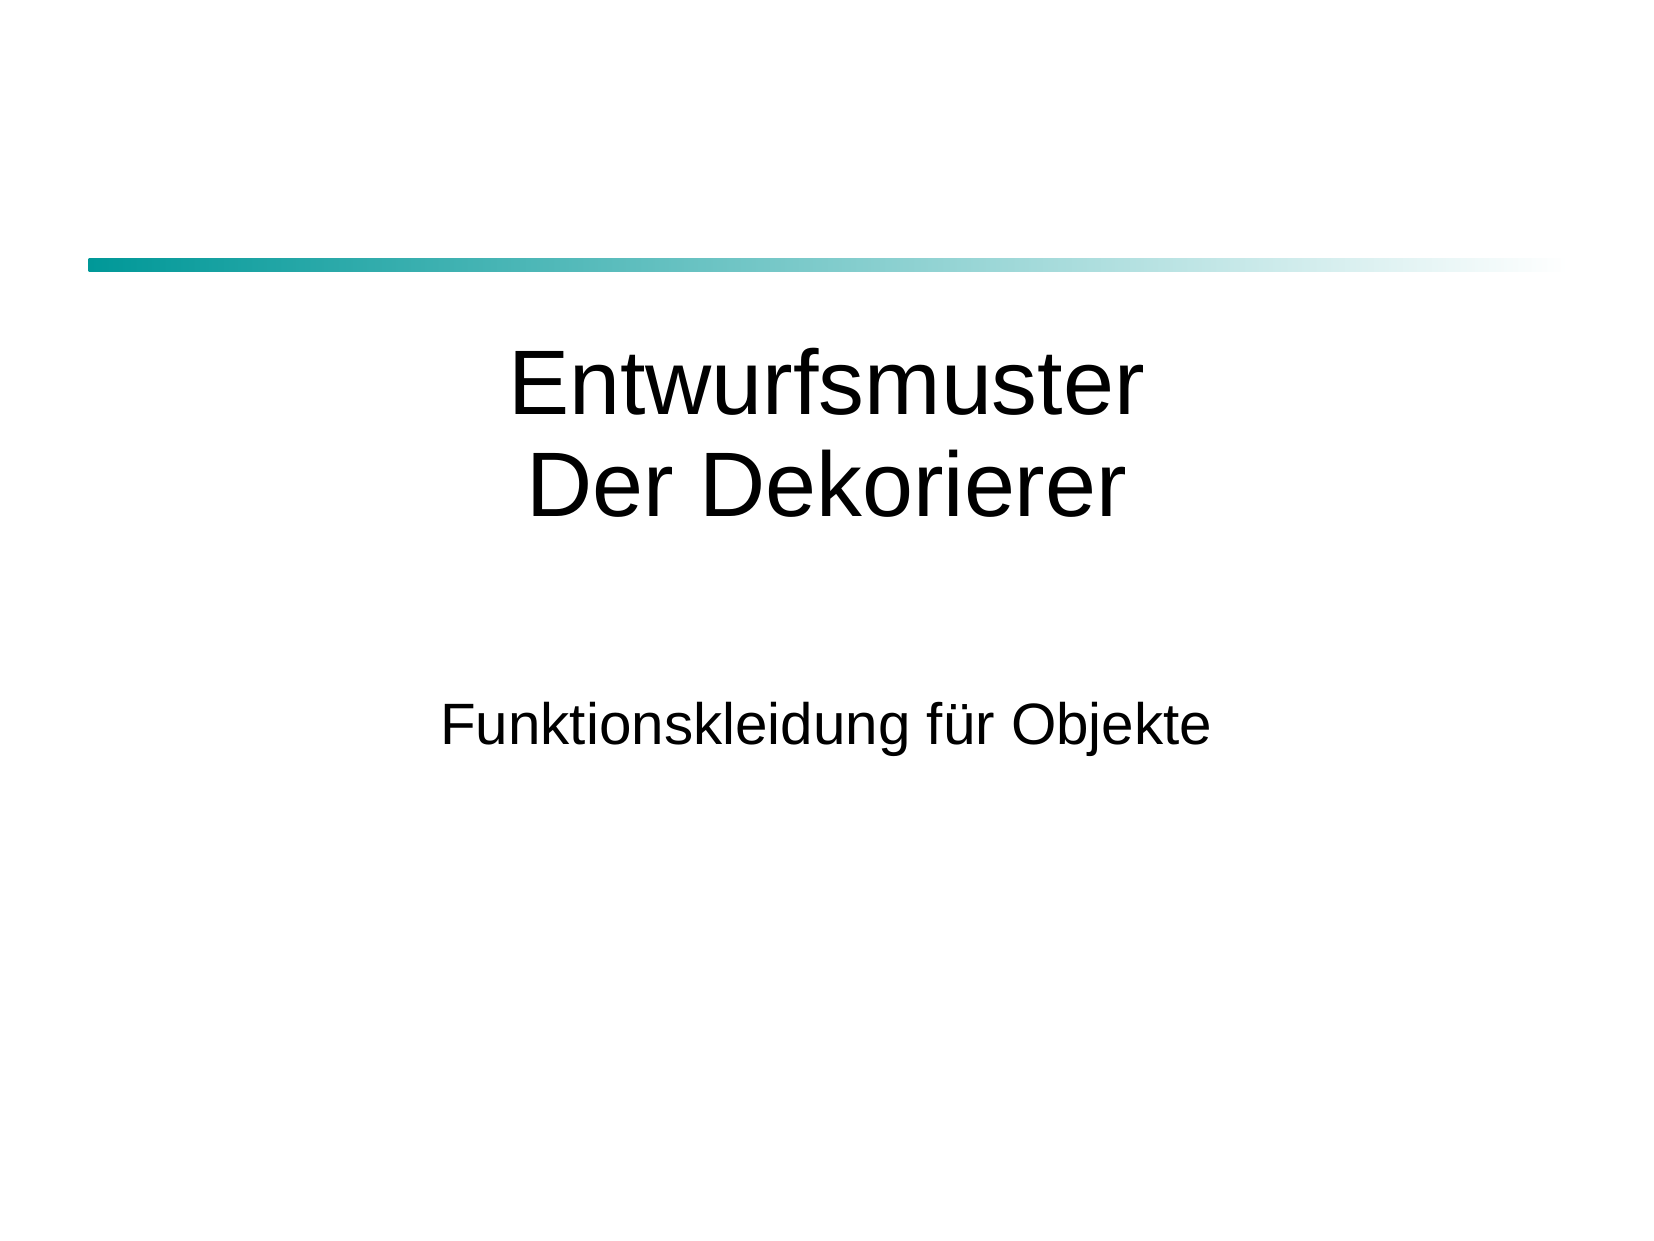

# Entwurfsmuster Der Dekorierer
Funktionskleidung für Objekte